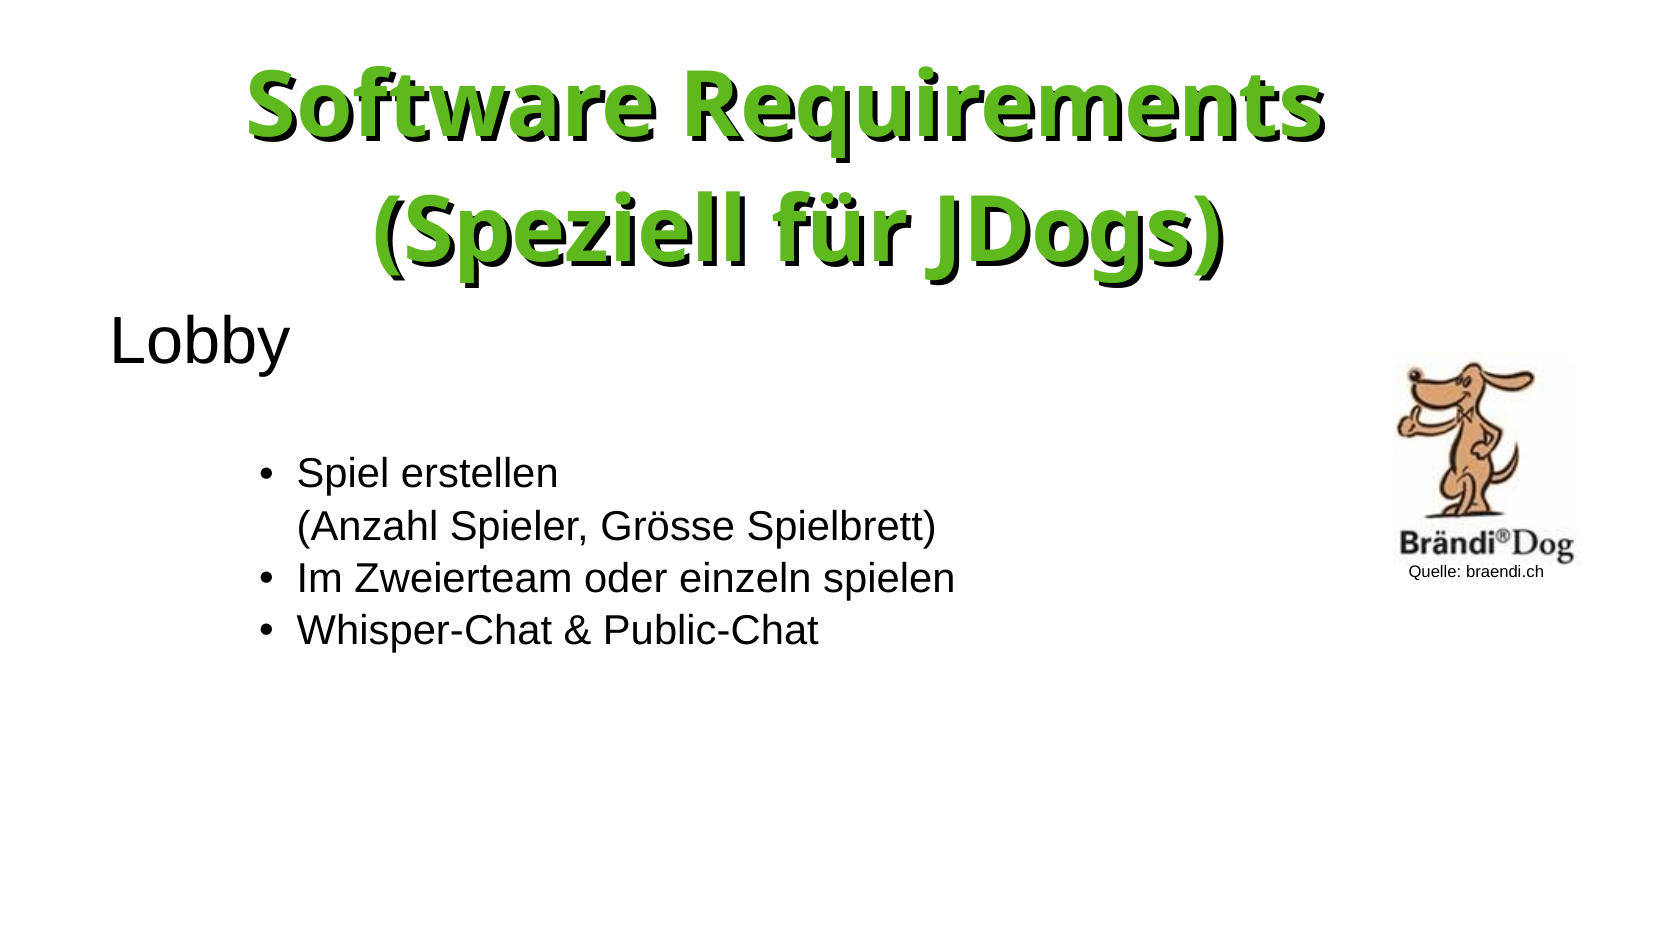

# Software Requirements (Speziell für JDogs)
Lobby
Spiel erstellen
(Anzahl Spieler, Grösse Spielbrett)
Im Zweierteam oder einzeln spielen
Whisper-Chat & Public-Chat
Quelle: braendi.ch